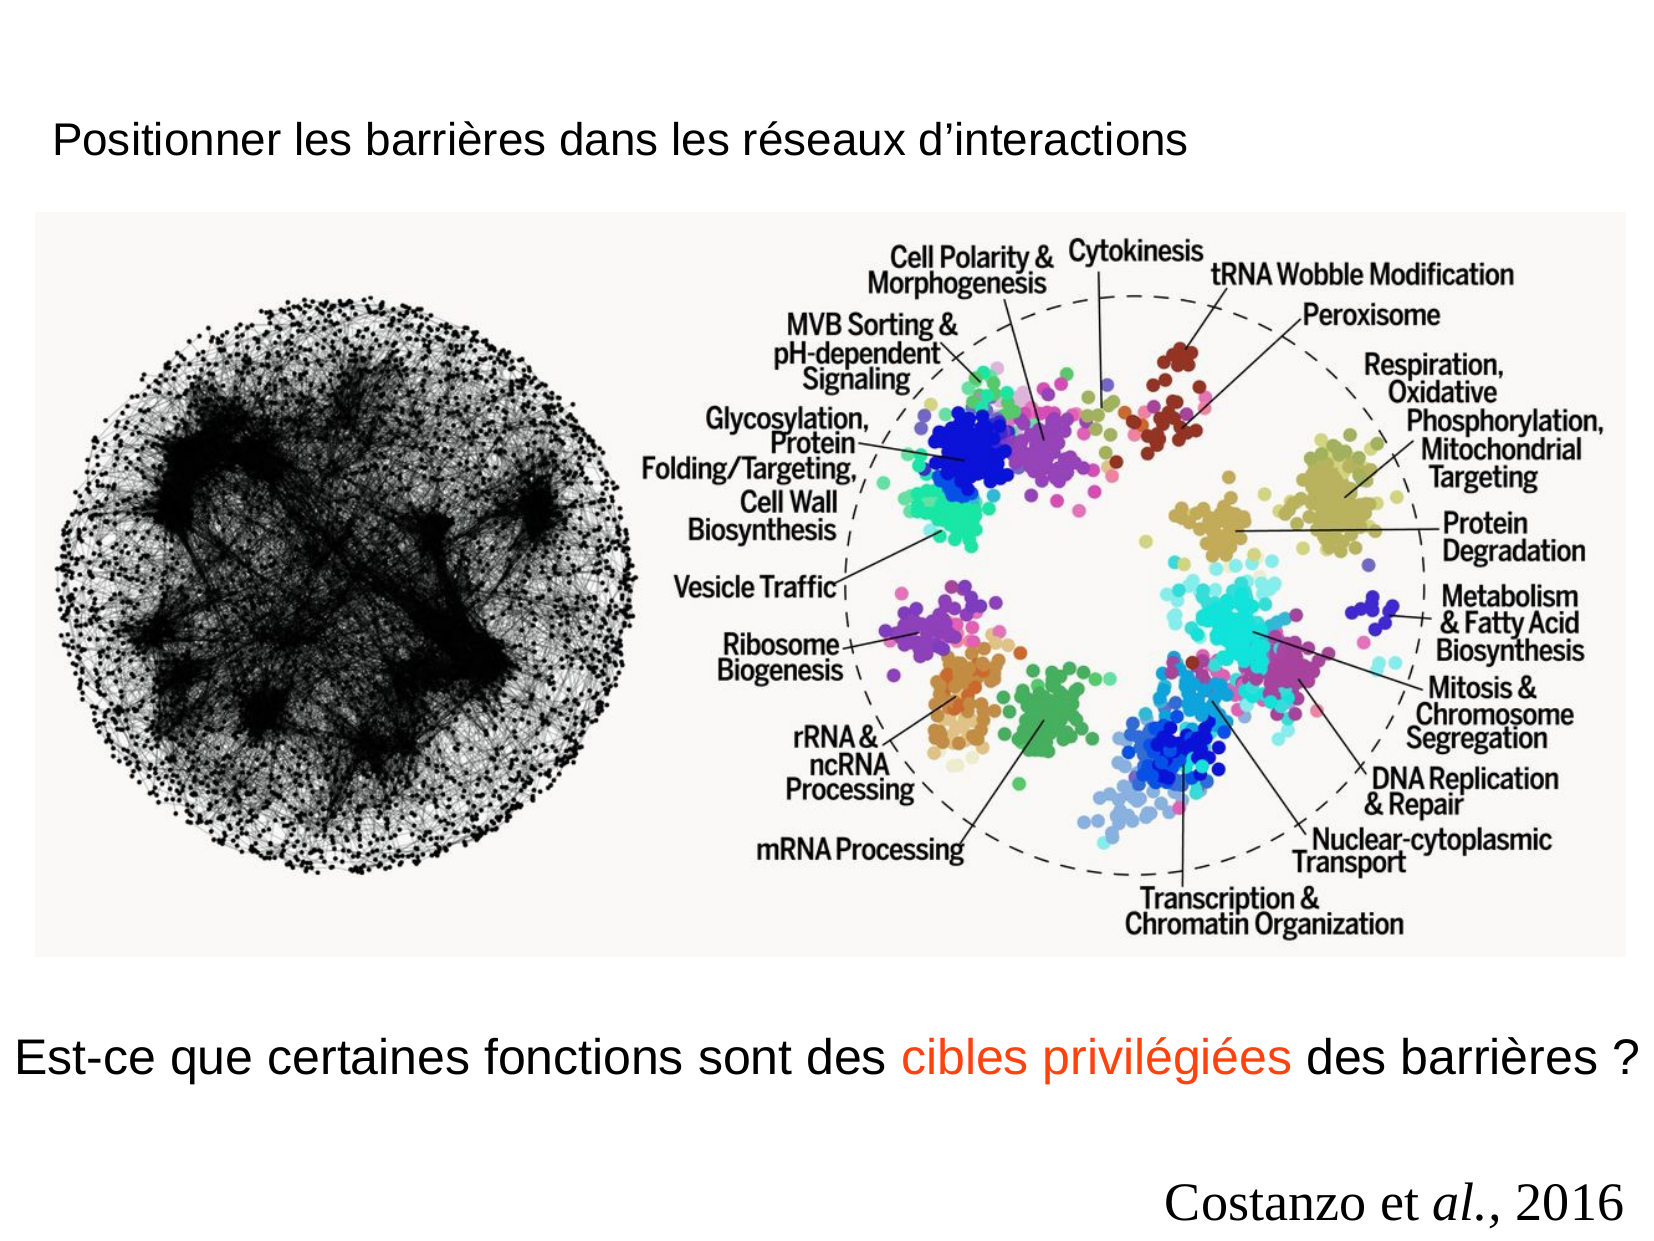

Positionner les barrières dans les réseaux d’interactions
Est-ce que certaines fonctions sont des cibles privilégiées des barrières ?
Costanzo et al., 2016